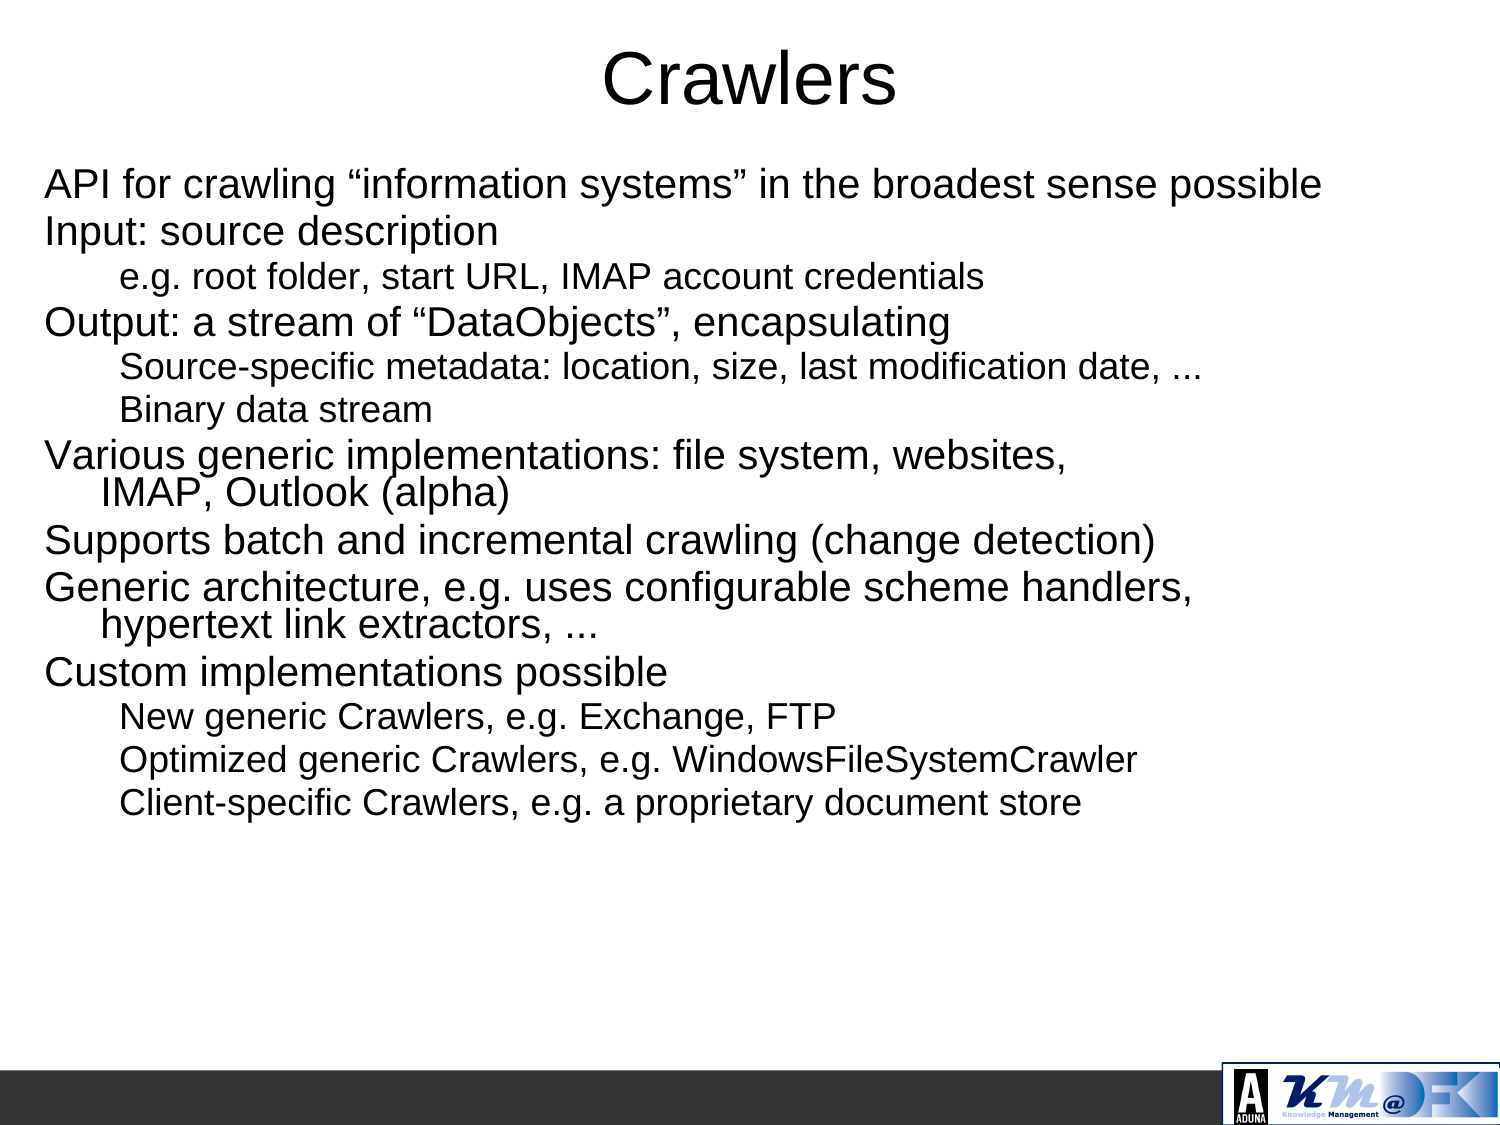

# Crawlers
API for crawling “information systems” in the broadest sense possible
Input: source description
e.g. root folder, start URL, IMAP account credentials
Output: a stream of “DataObjects”, encapsulating
Source-specific metadata: location, size, last modification date, ...
Binary data stream
Various generic implementations: file system, websites,
IMAP, Outlook (alpha)
Supports batch and incremental crawling (change detection)
Generic architecture, e.g. uses configurable scheme handlers,
hypertext link extractors, ...
Custom implementations possible
New generic Crawlers, e.g. Exchange, FTP
Optimized generic Crawlers, e.g. WindowsFileSystemCrawler
Client-specific Crawlers, e.g. a proprietary document store